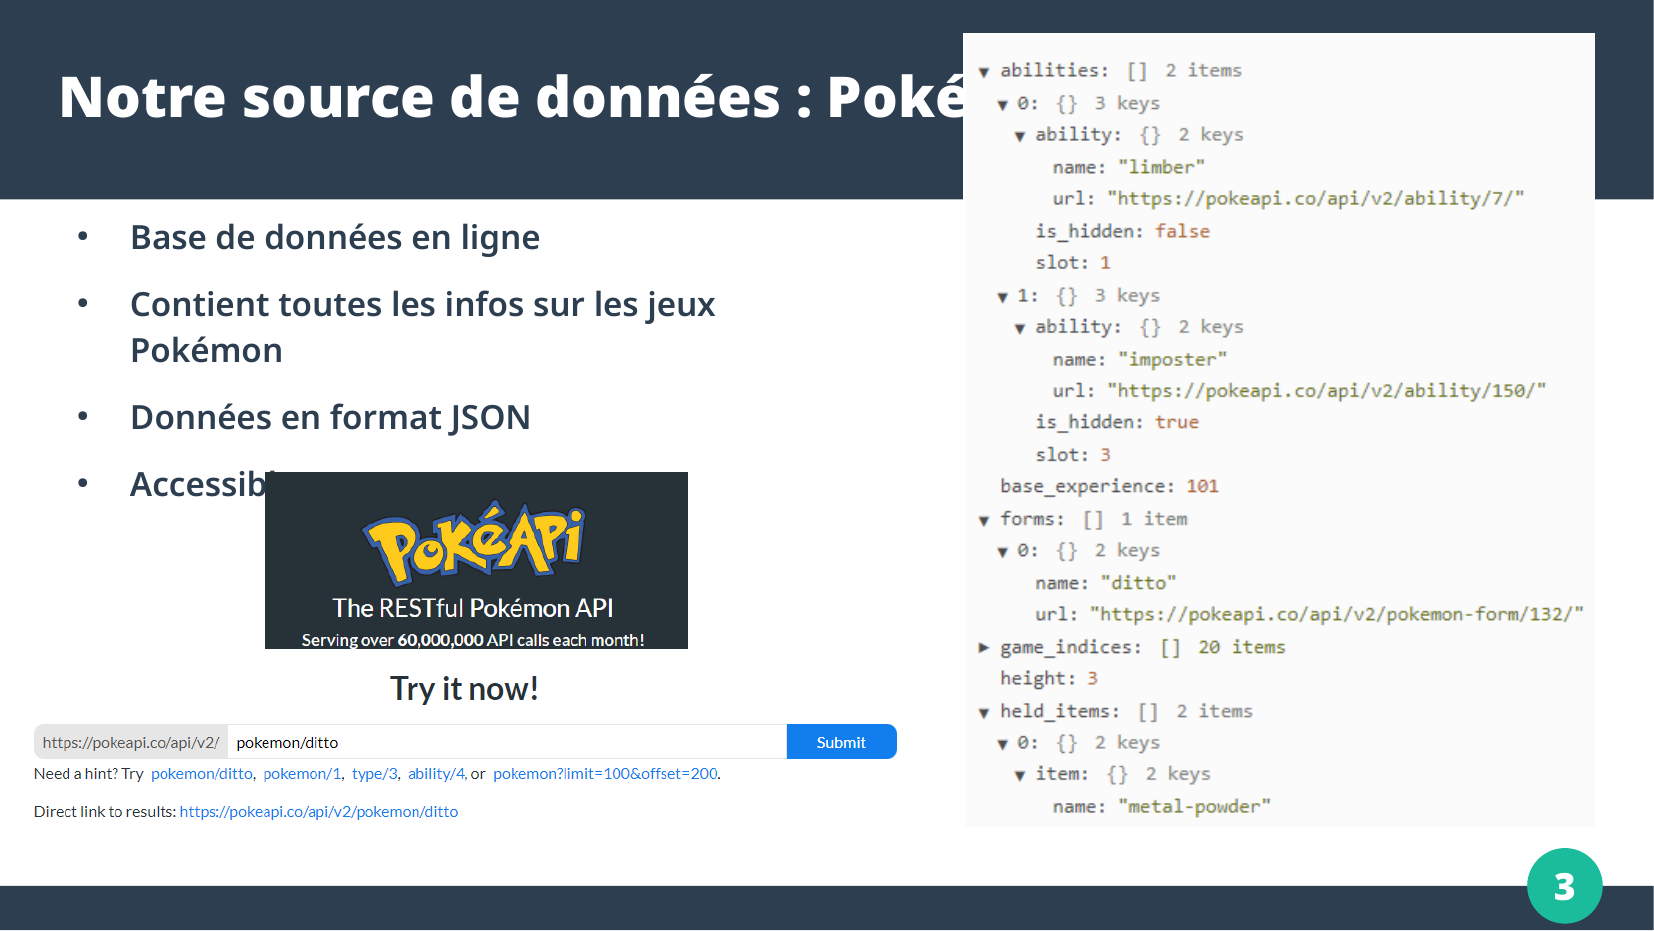

# Notre source de données : PokéAPI
Base de données en ligne
Contient toutes les infos sur les jeux Pokémon
Données en format JSON
Accessibles par URL